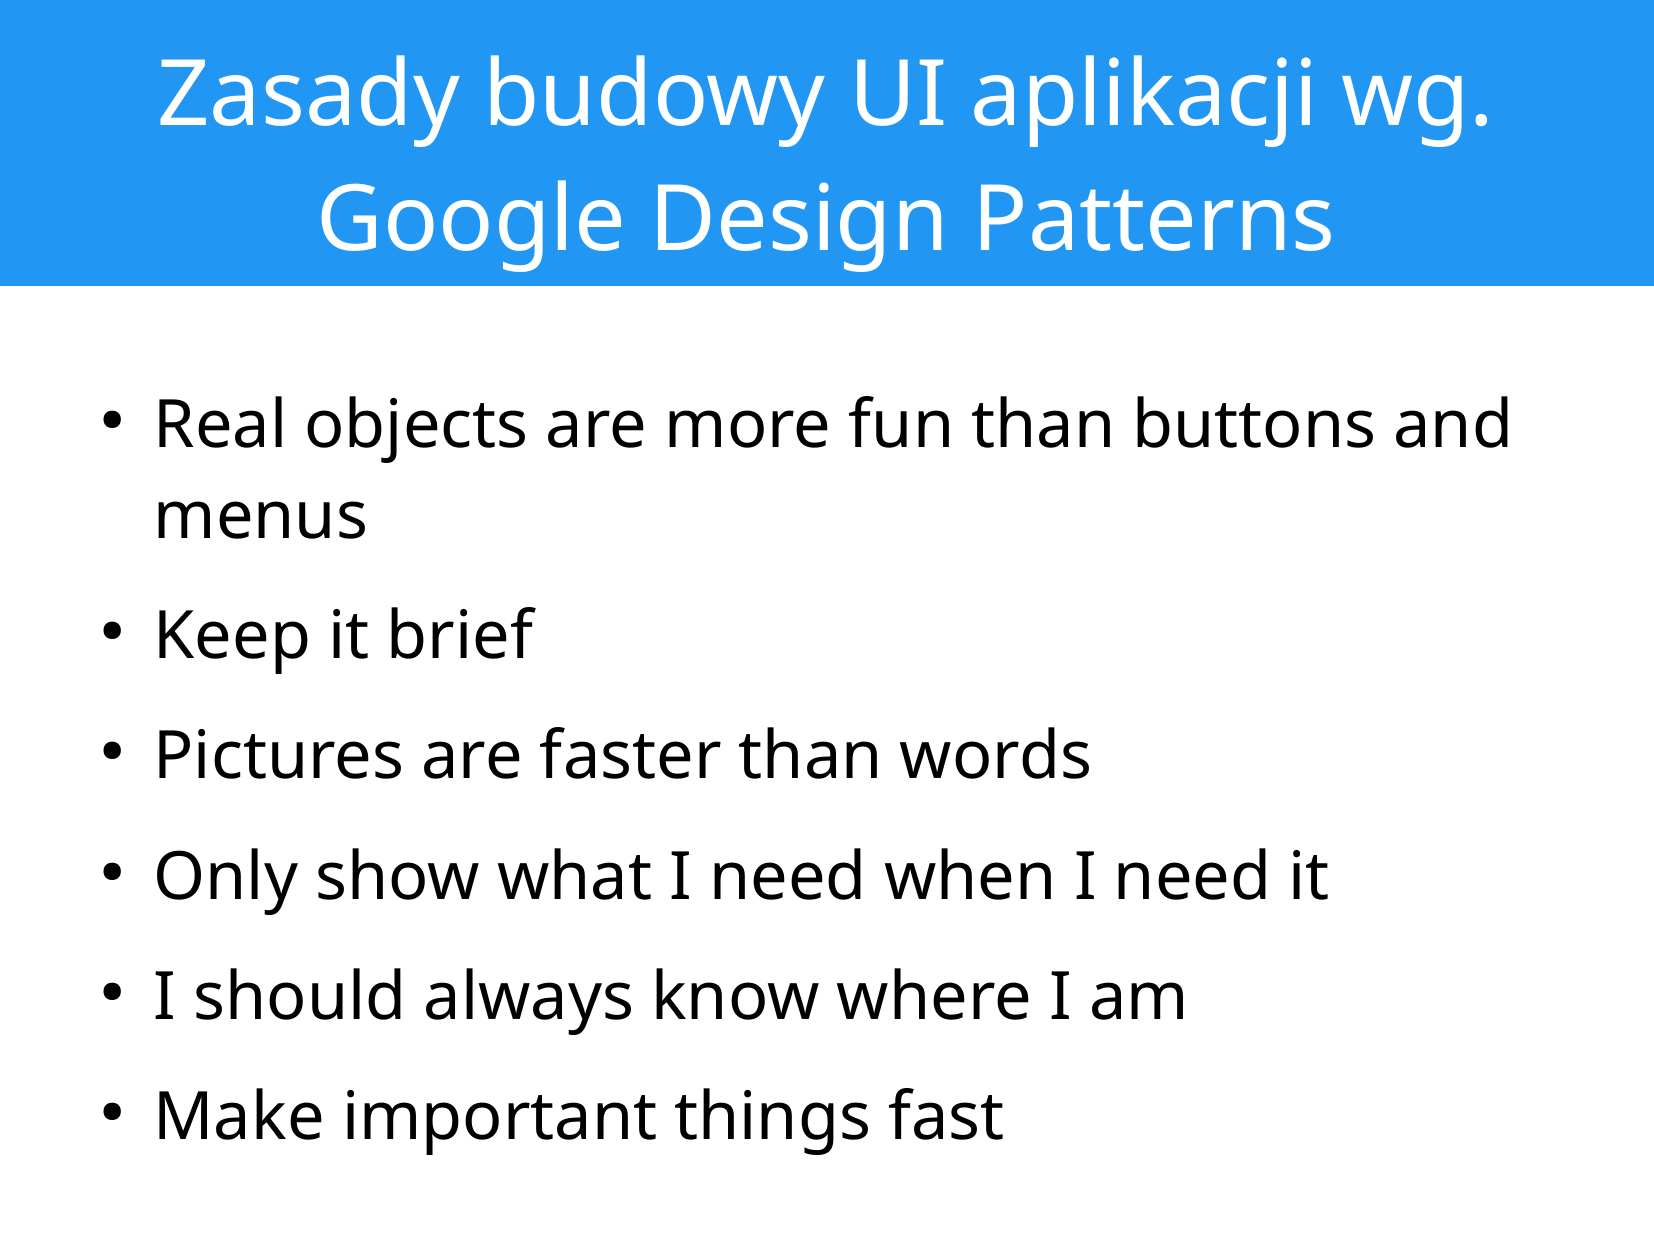

# Zasady budowy UI aplikacji wg. Google Design Patterns
Real objects are more fun than buttons and menus
Keep it brief
Pictures are faster than words
Only show what I need when I need it
I should always know where I am
Make important things fast